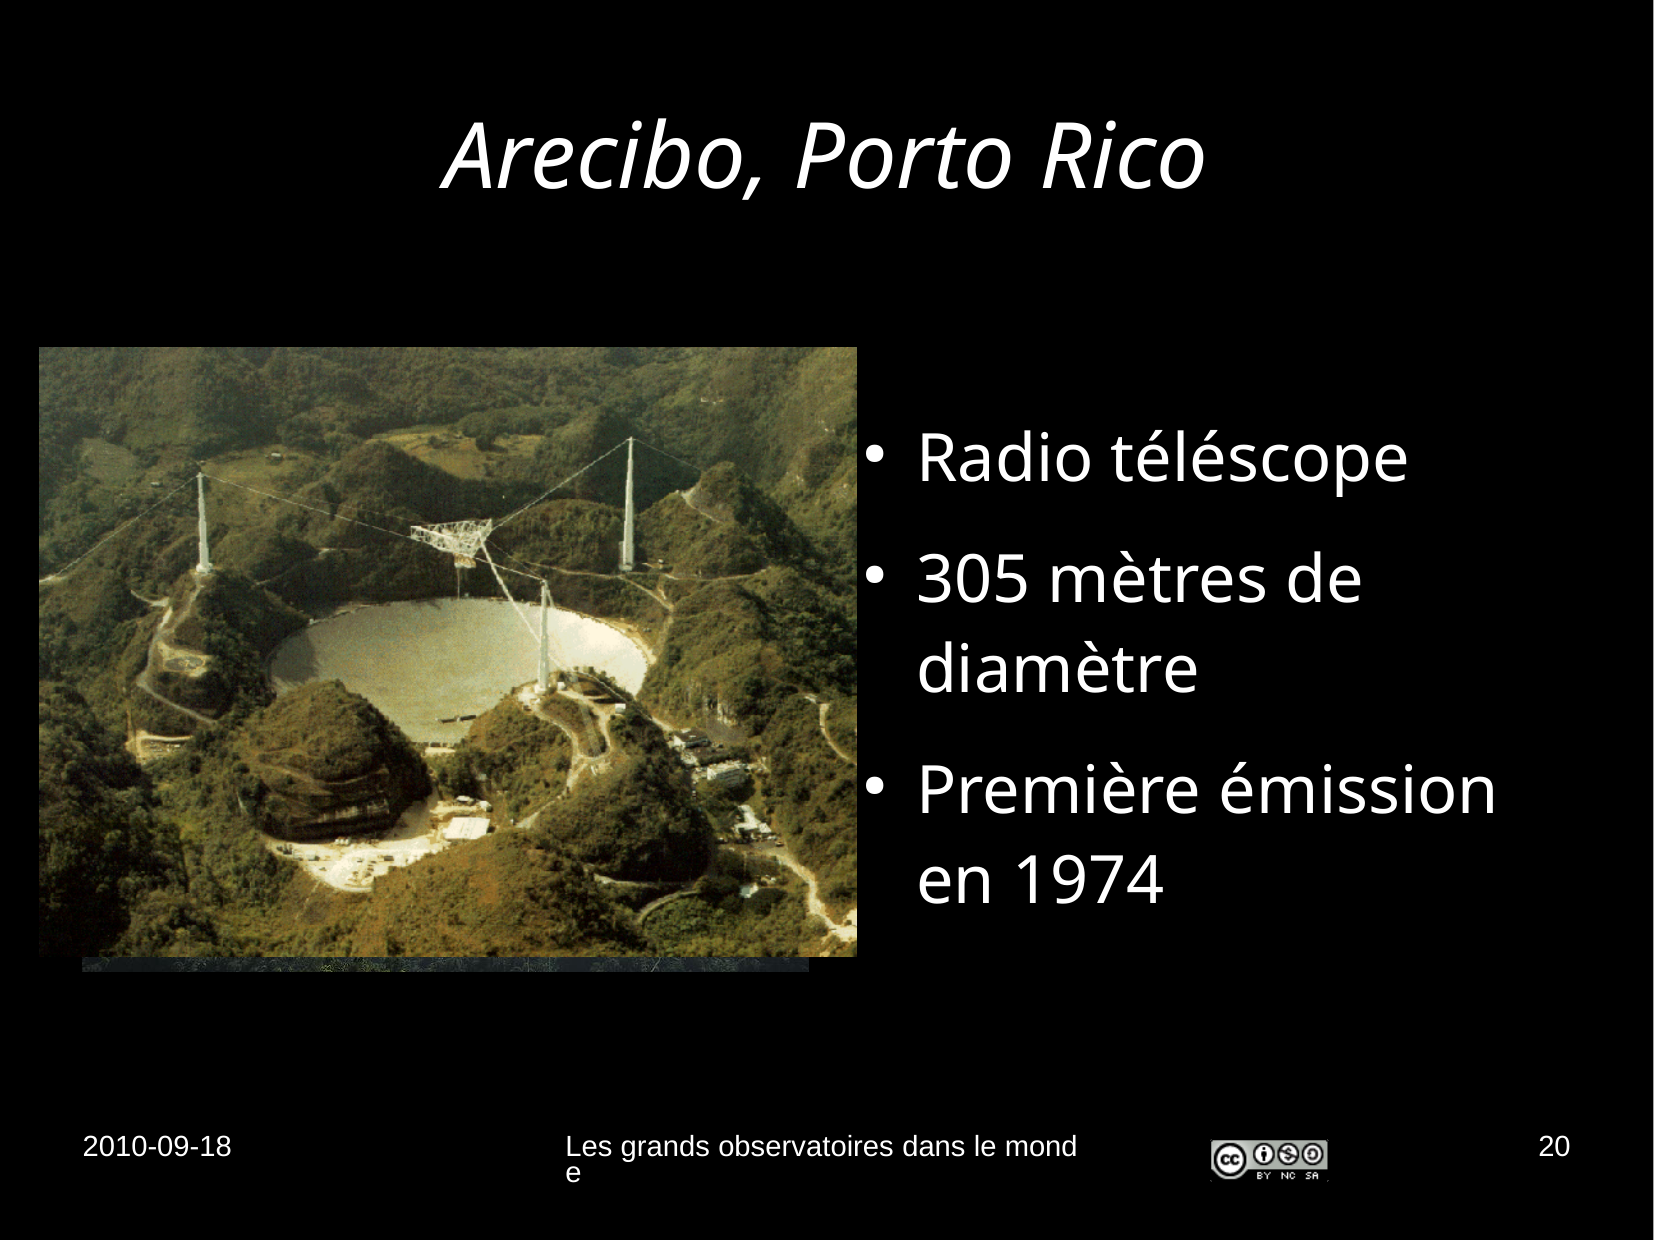

# Arecibo, Porto Rico
Radio téléscope
305 mètres de diamètre
Première émission en 1974
2010-09-18
Les grands observatoires dans le monde
20